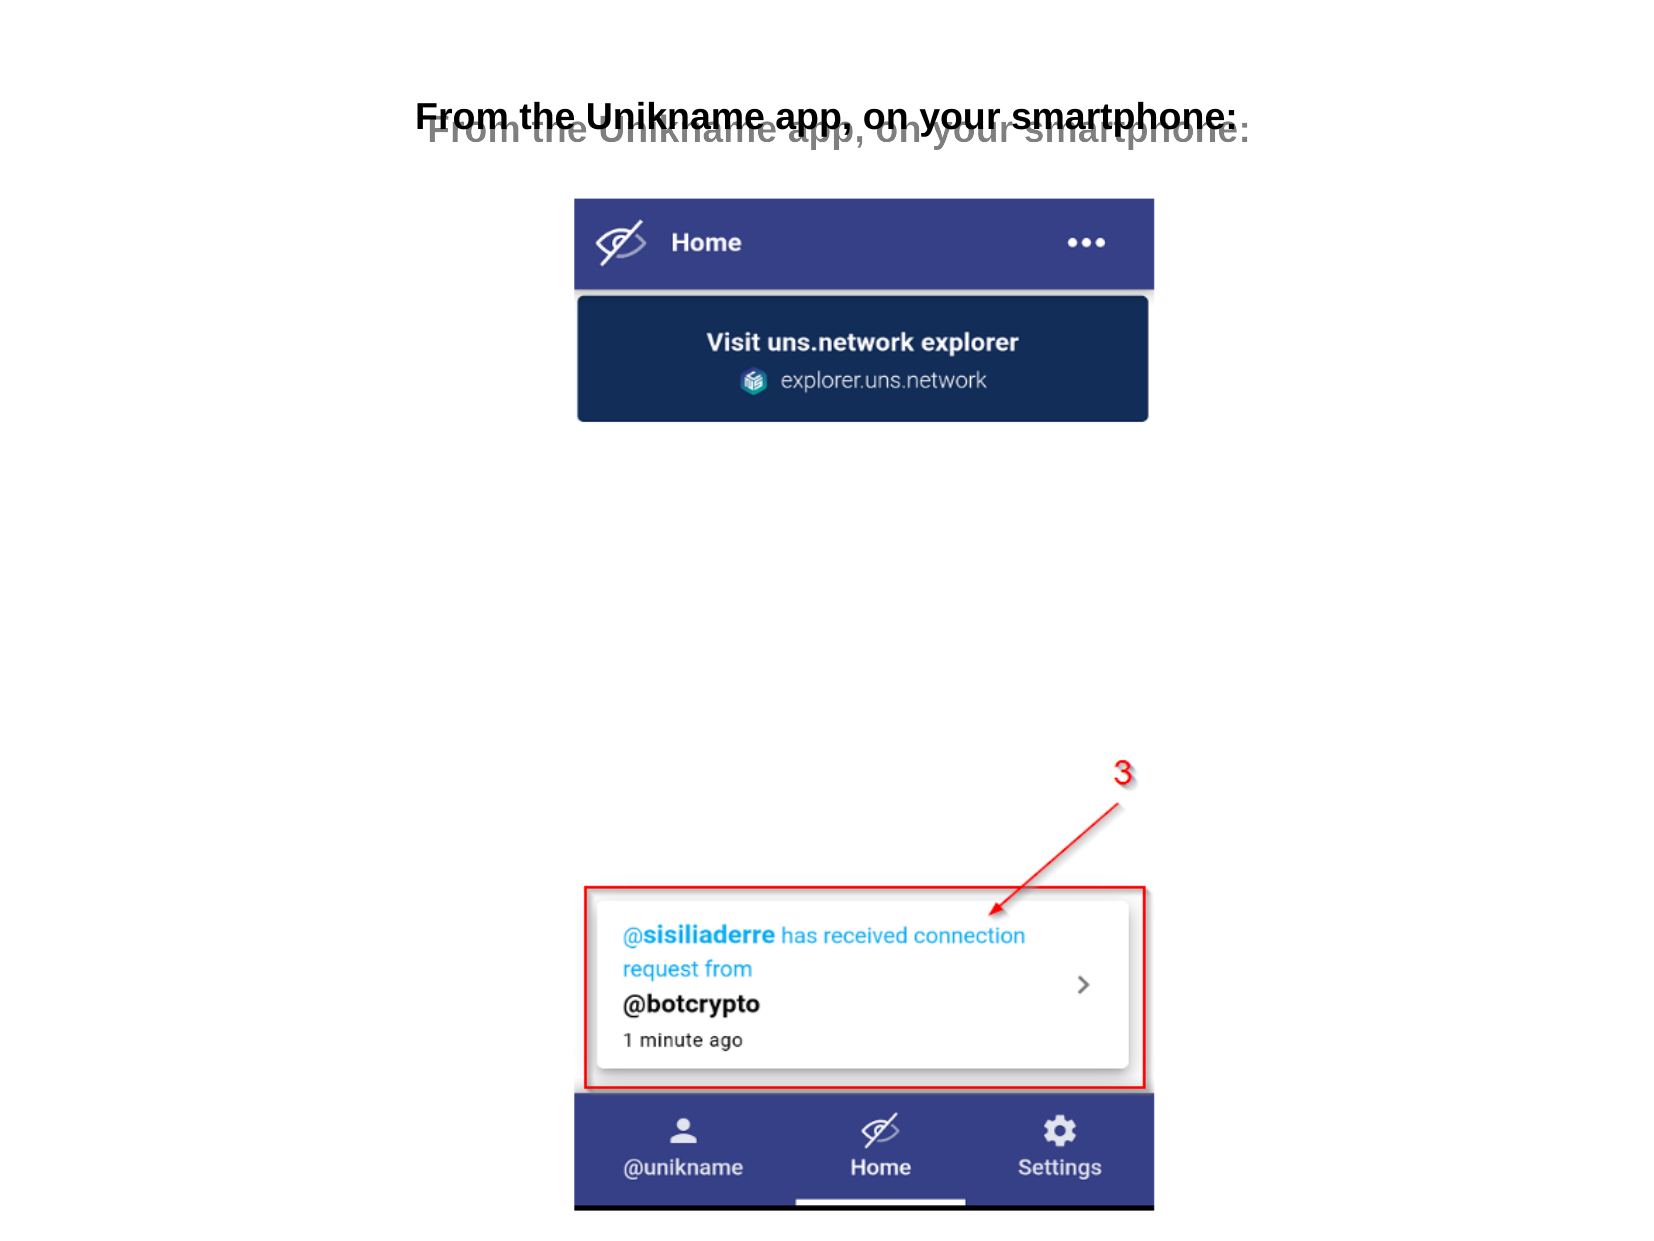

From the Unikname app, on your smartphone: